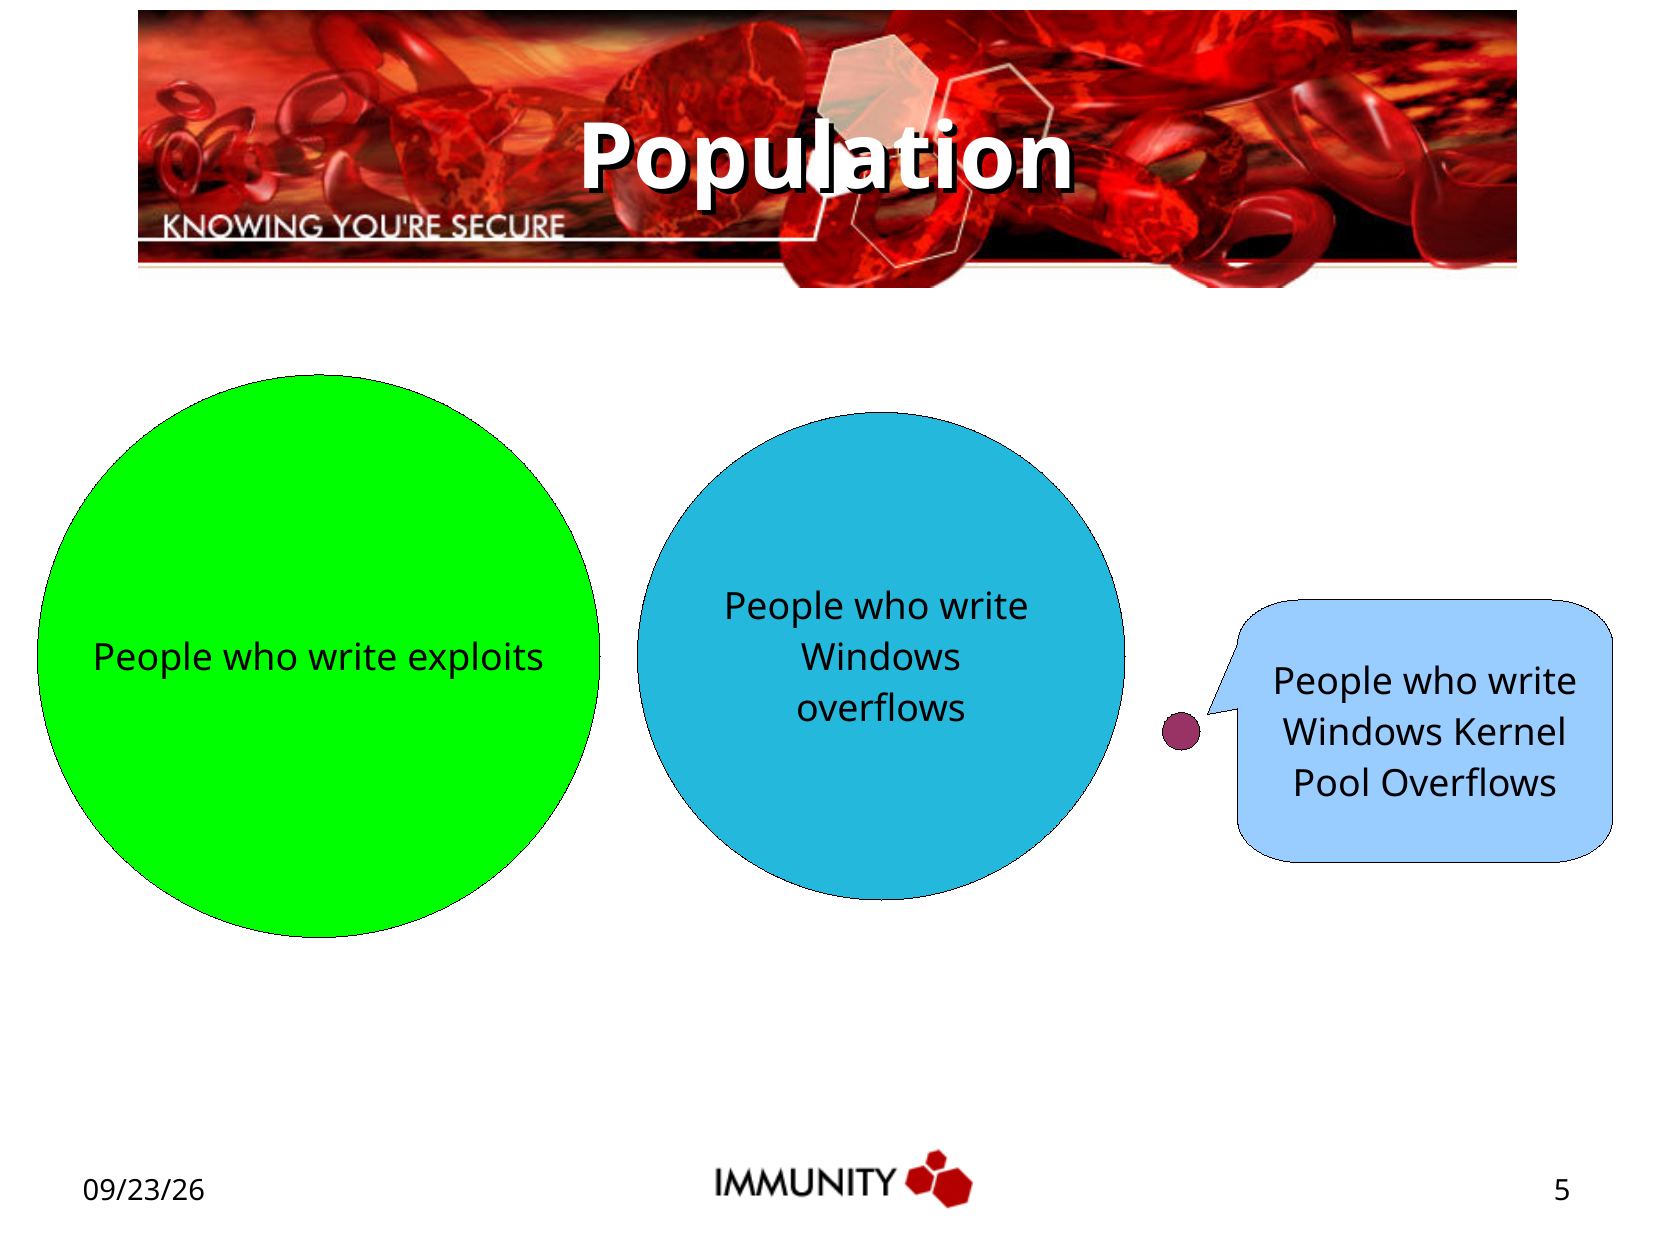

# Population
People who write exploits
People who write
Windows
overflows
People who write Windows Kernel Pool Overflows
5